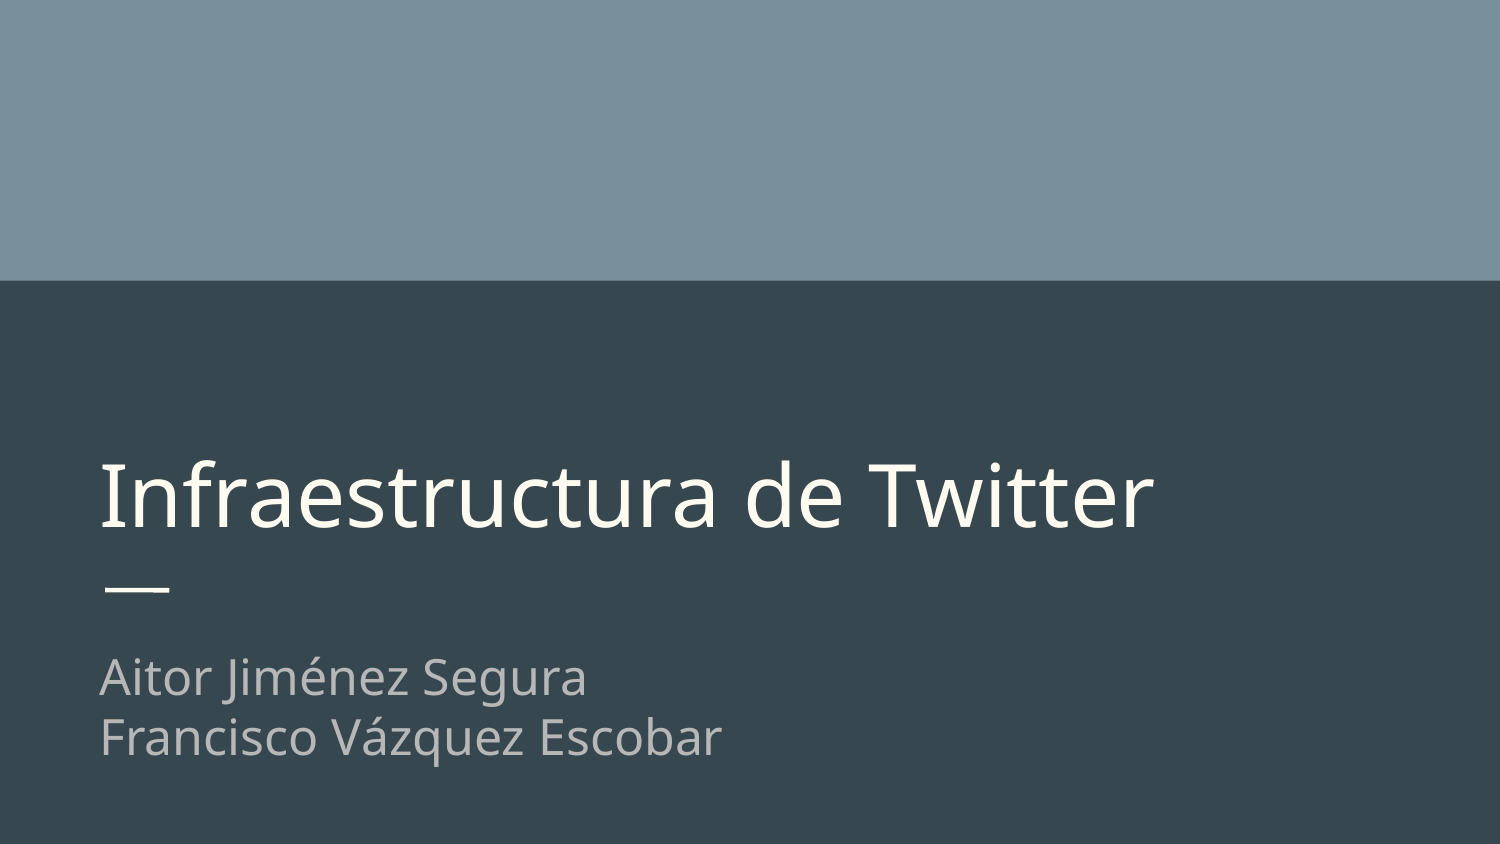

# Infraestructura de Twitter
Aitor Jiménez Segura
Francisco Vázquez Escobar